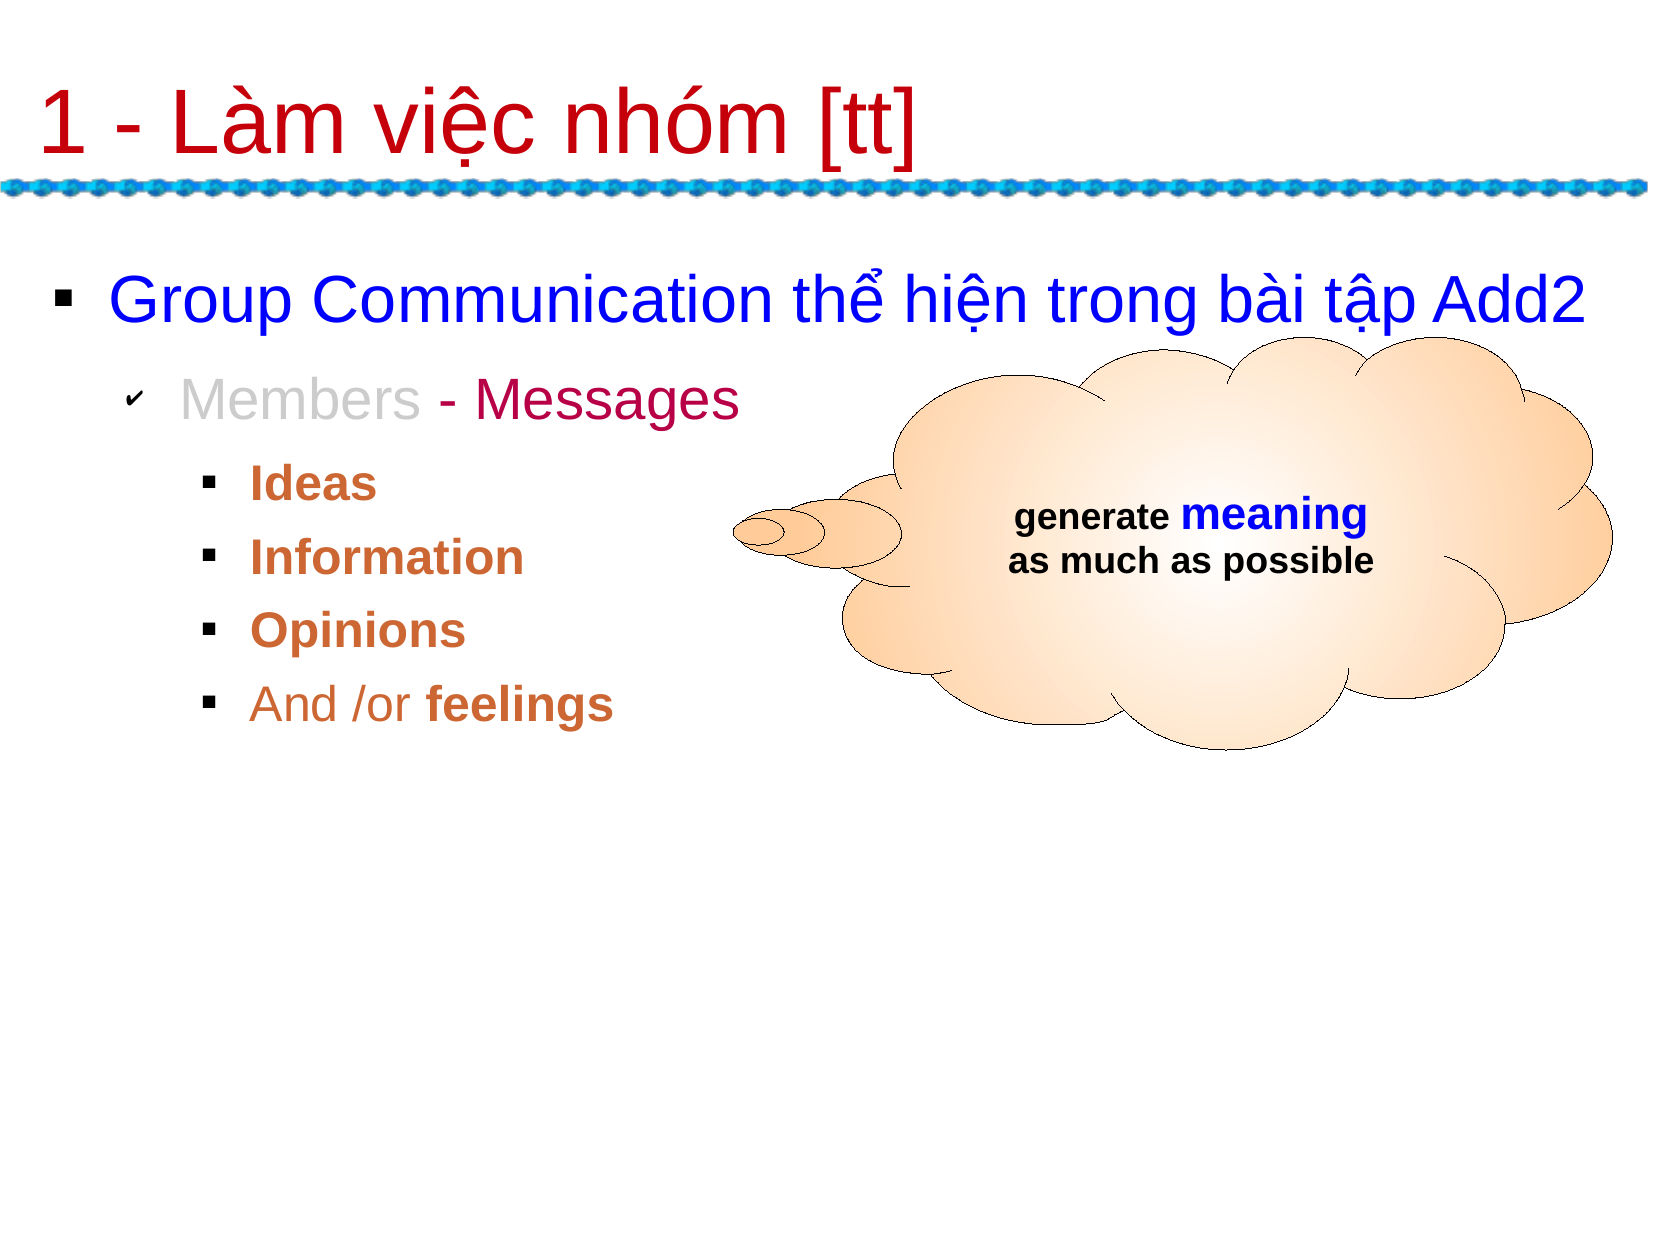

# 1 - Làm việc nhóm [tt]
Group Communication thể hiện trong bài tập Add2
Members - Messages
Ideas
Information
Opinions
And /or feelings
generate meaning
as much as possible